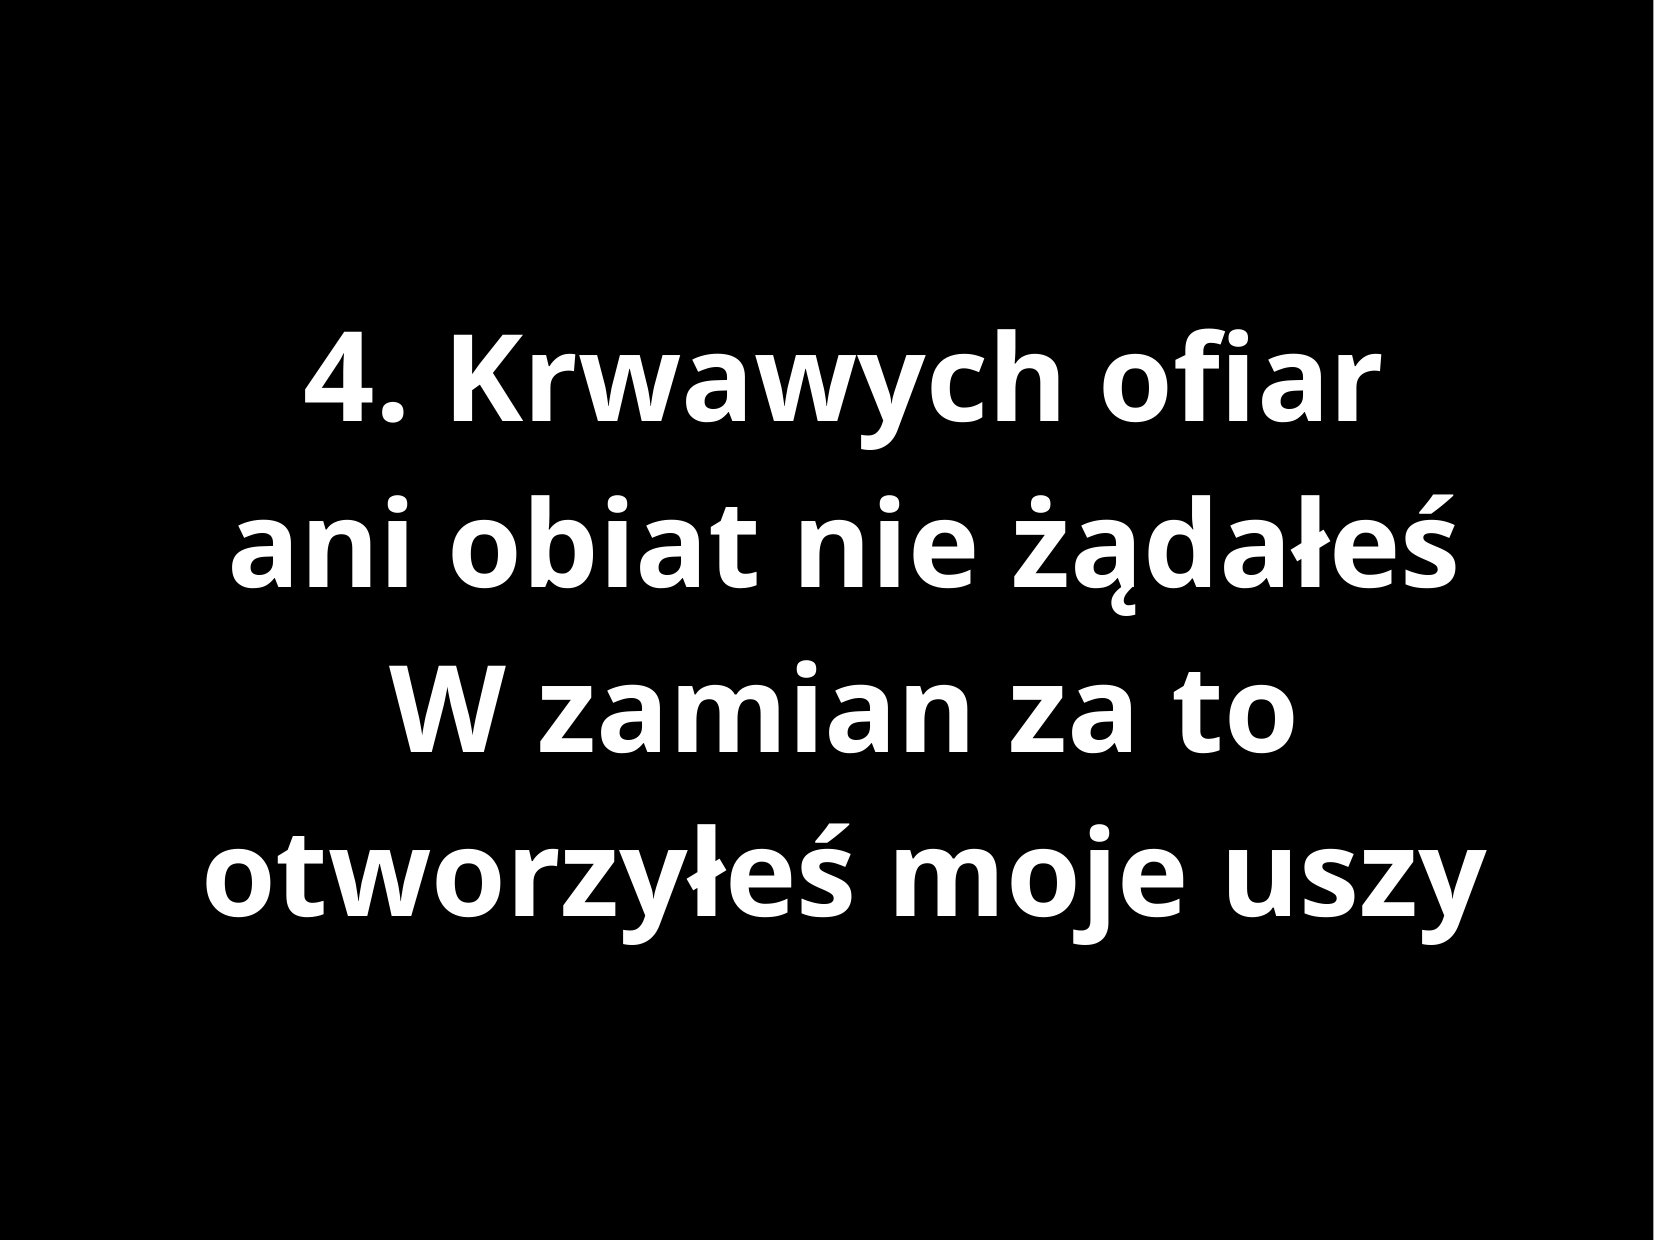

# 4. Krwawych ofiar
ani obiat nie żądałeś
W zamian za to
otworzyłeś moje uszy